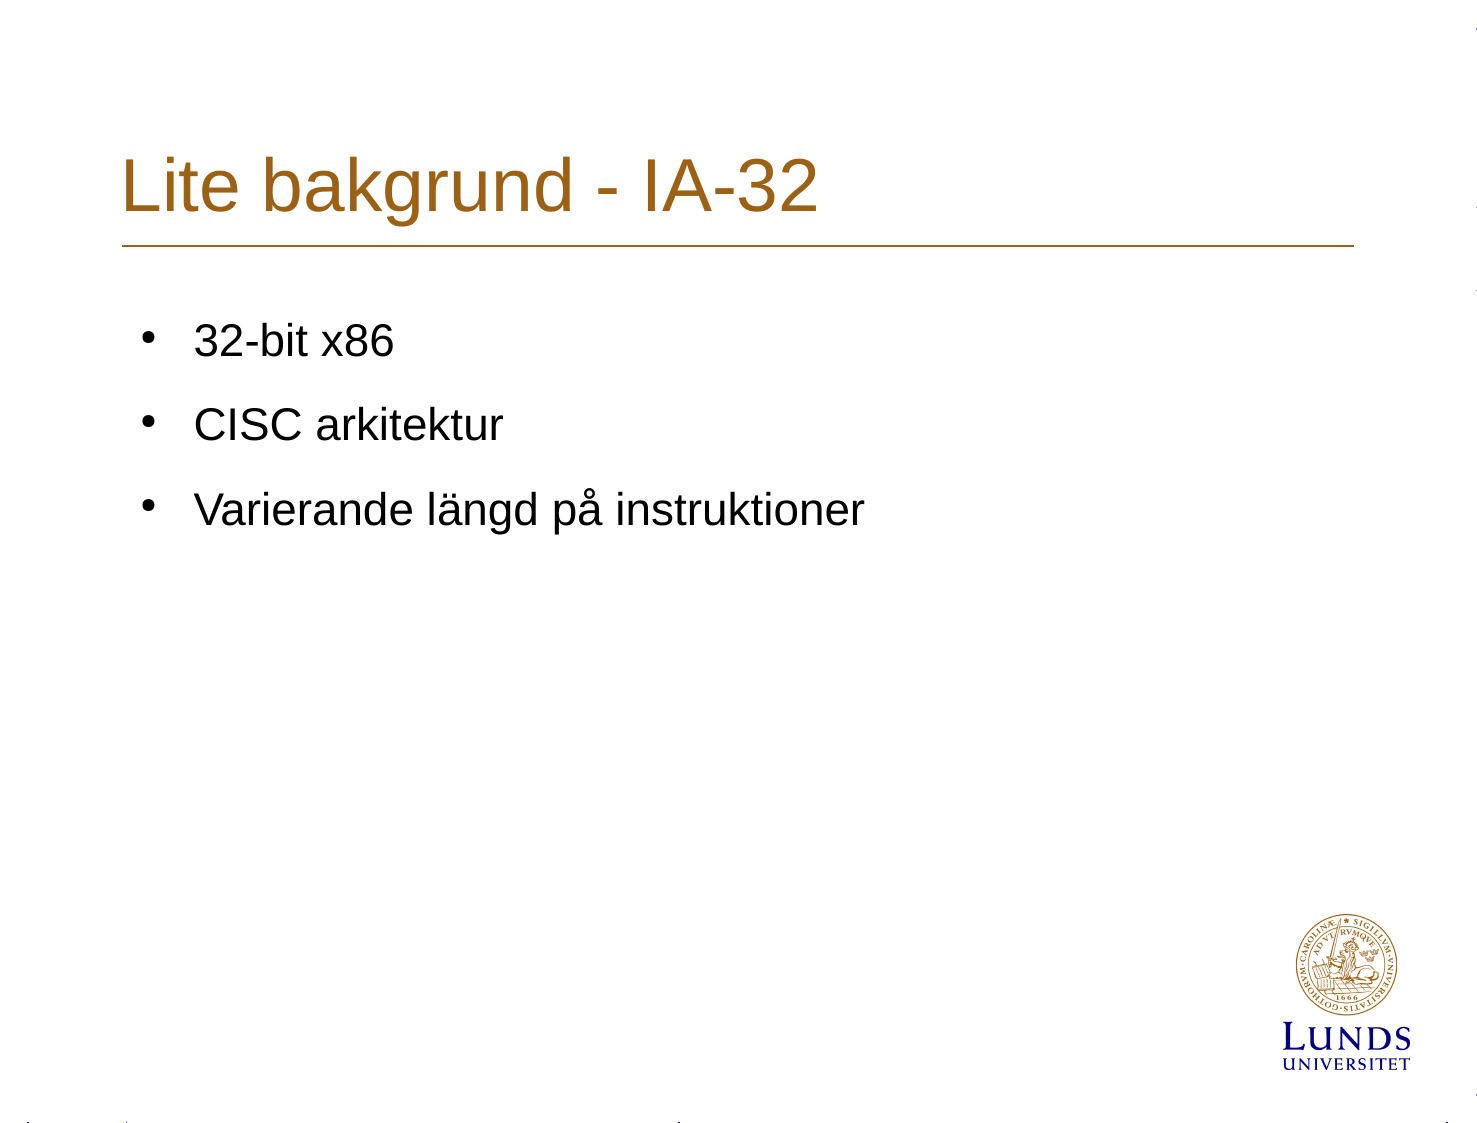

# Lite bakgrund - IA-32
32-bit x86
CISC arkitektur
Varierande längd på instruktioner